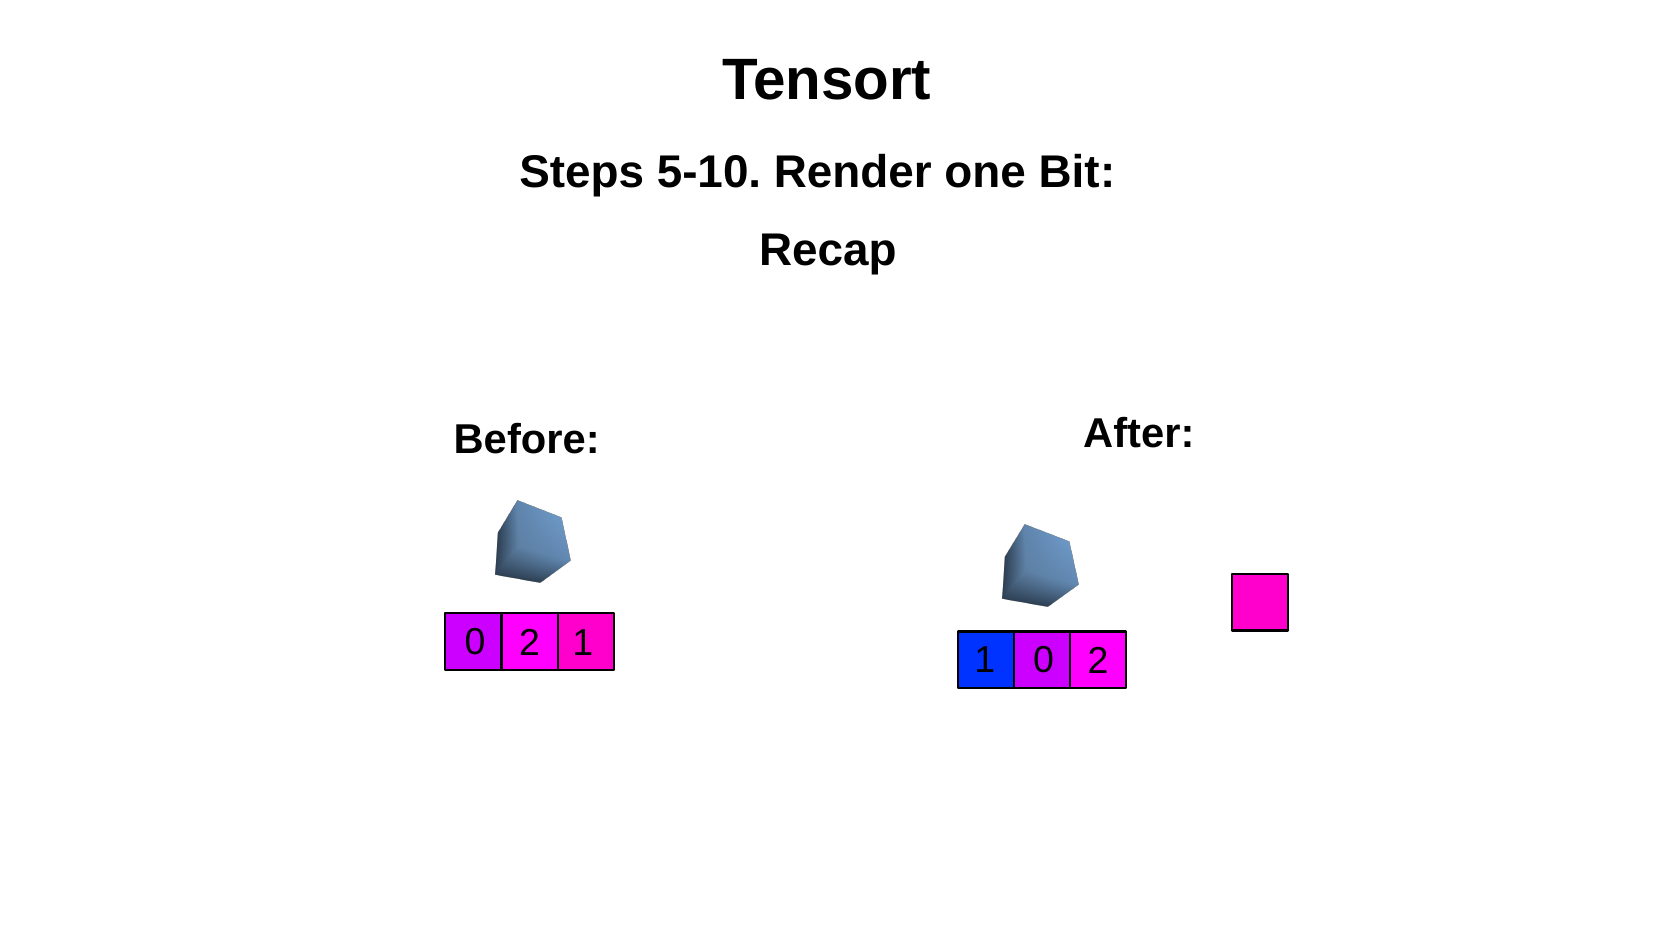

# Tensort
Steps 5-10. Render one Bit:
Recap
After:
Before:
0
2
1
1
0
2